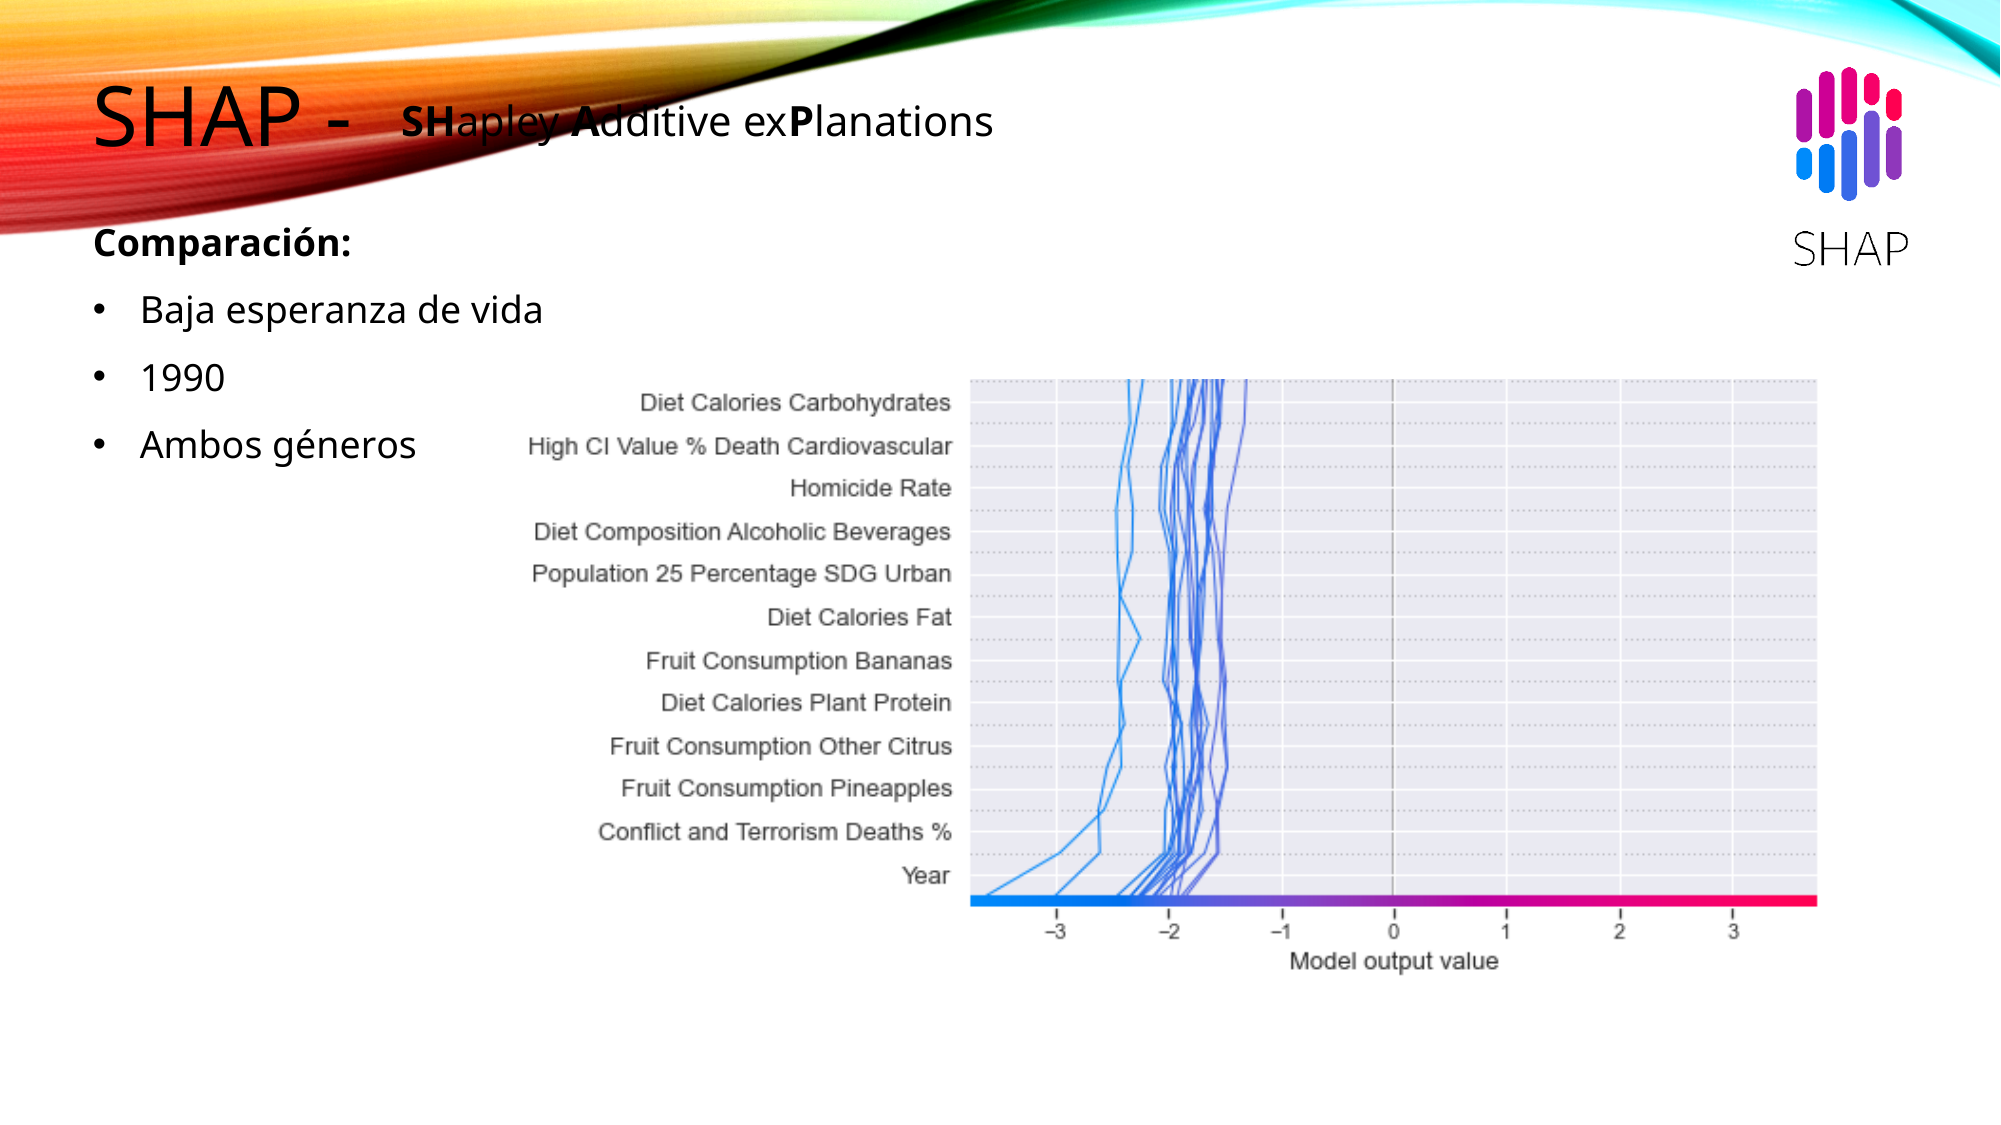

# Shap -
SHapley Additive exPlanations
Comparación:
Baja esperanza de vida
1990
Ambos géneros